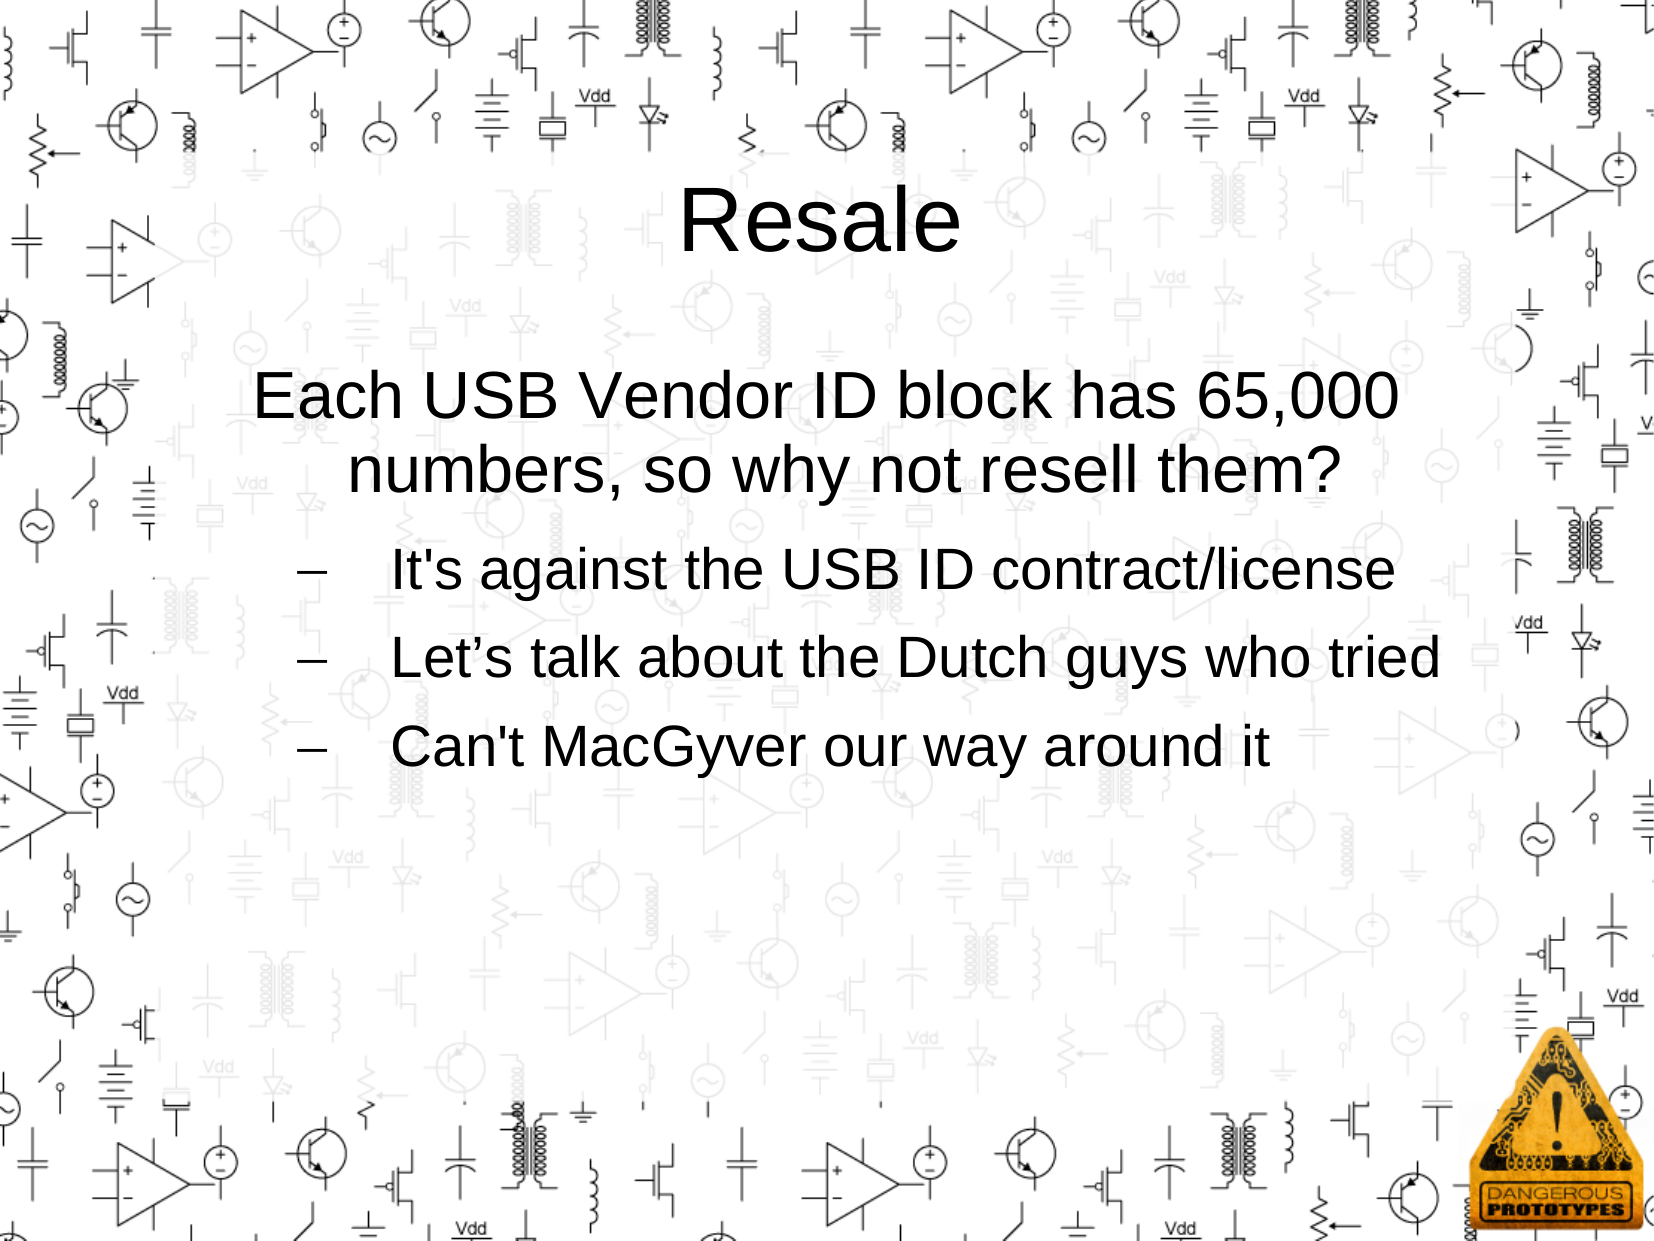

Resale
Each USB Vendor ID block has 65,000 numbers, so why not resell them?
It's against the USB ID contract/license
Let’s talk about the Dutch guys who tried
Can't MacGyver our way around it